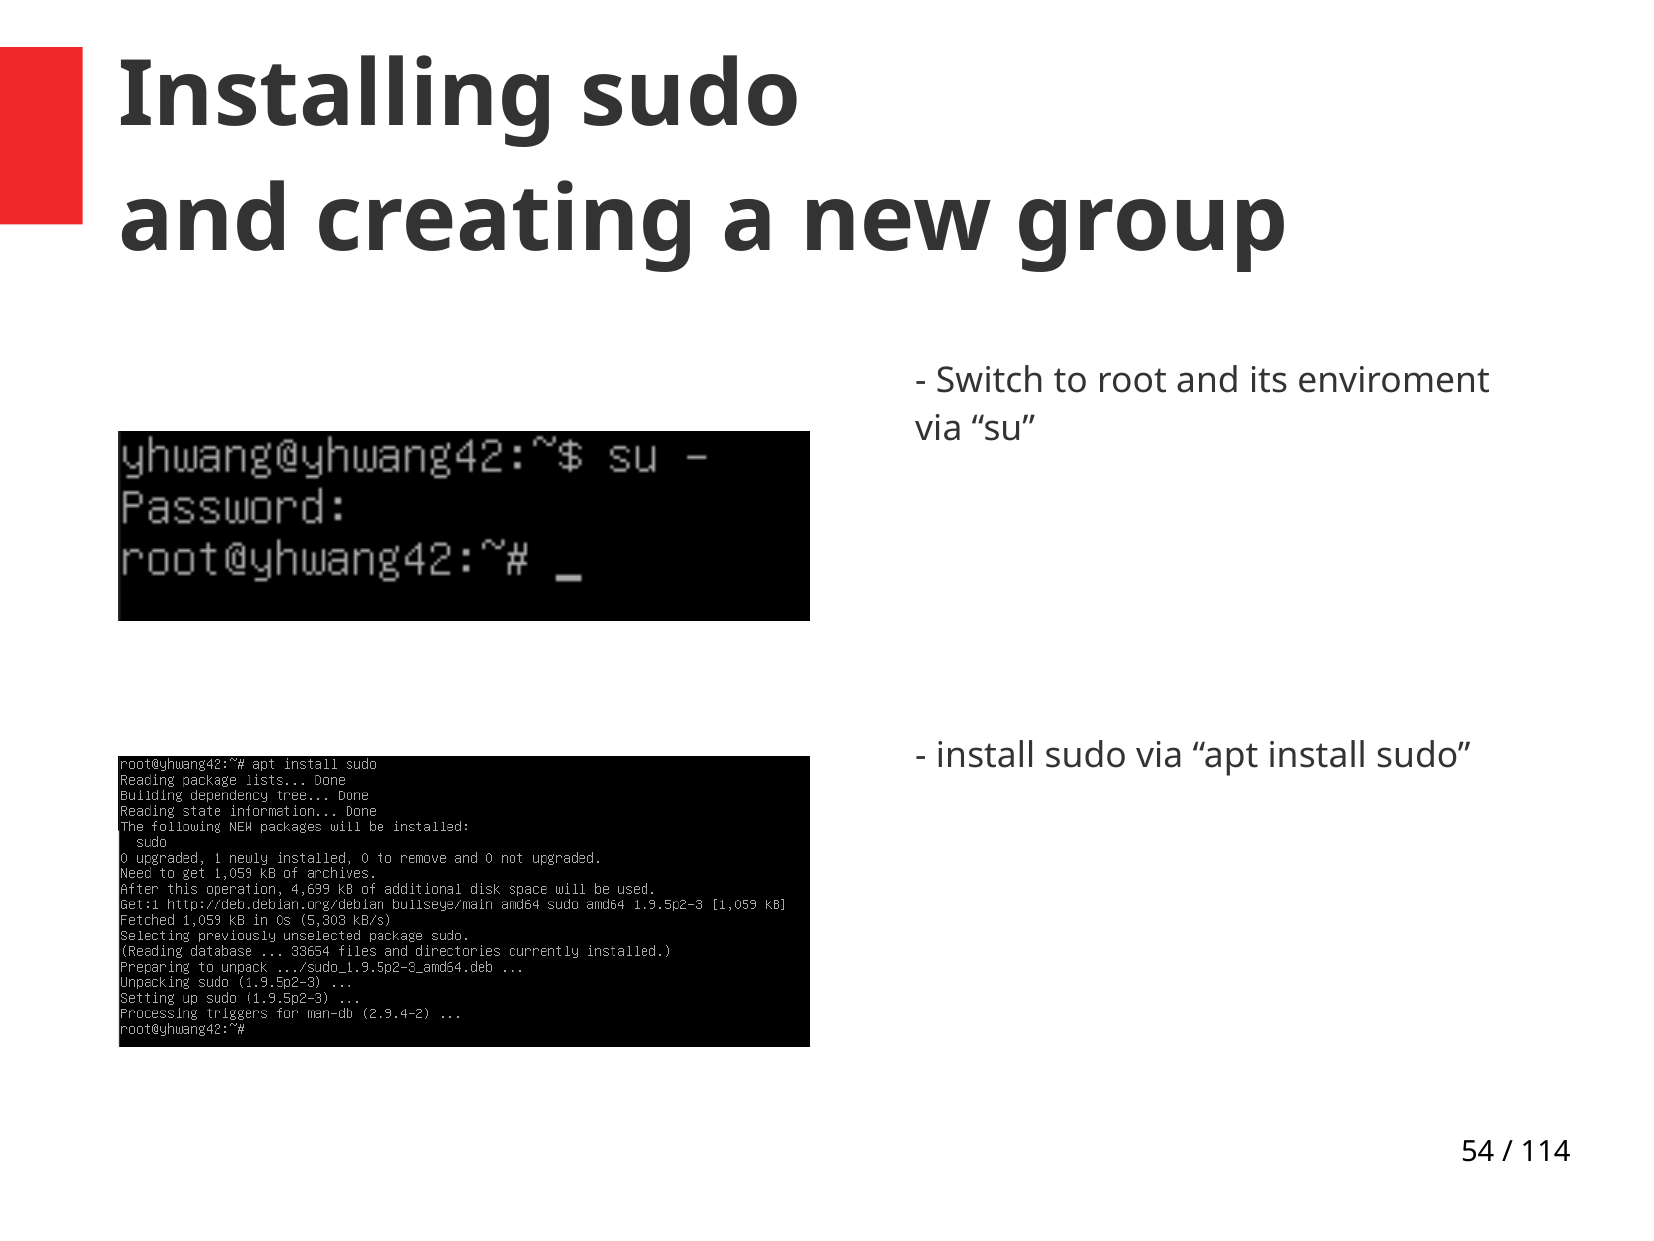

# Installing sudo and creating a new group
- Switch to root and its enviroment via “su”
- install sudo via “apt install sudo”
54